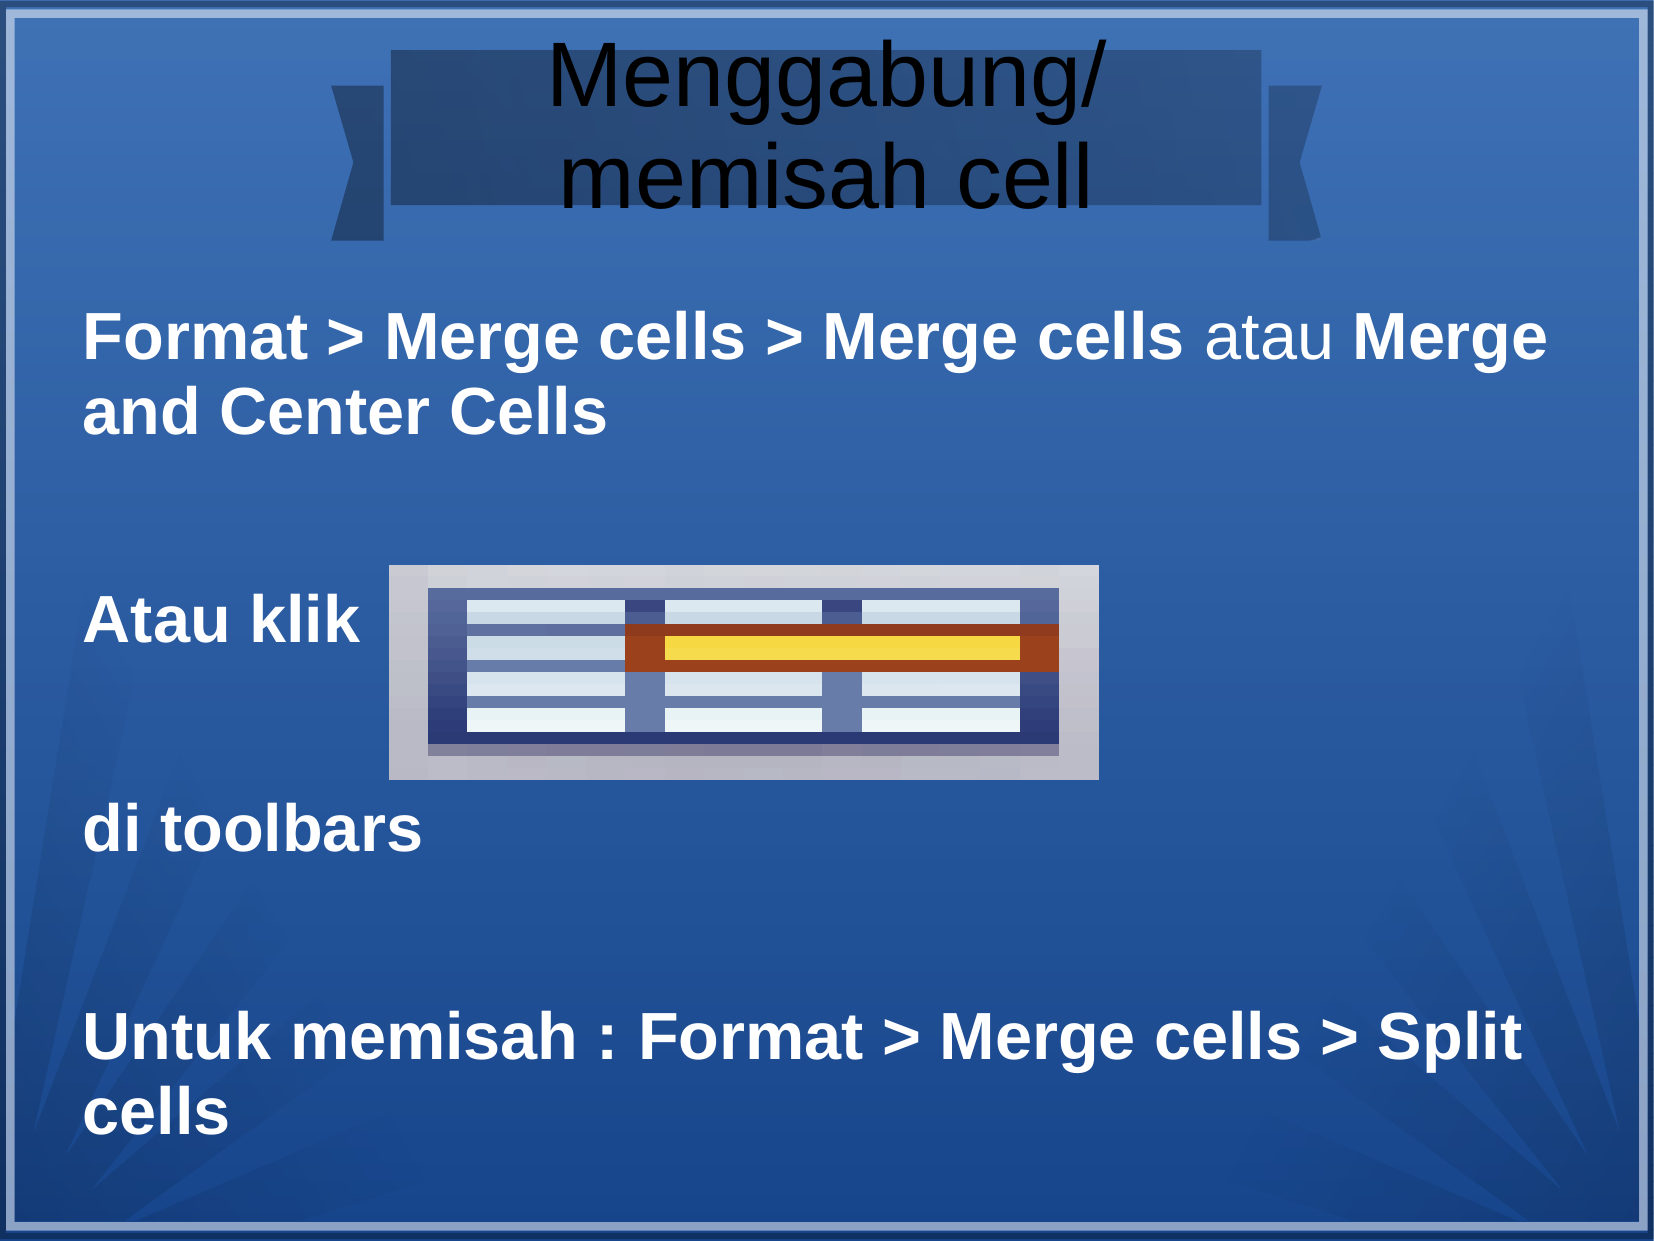

# Menggabung/ memisah cell
Format > Merge cells > Merge cells atau Merge and Center Cells
Atau klik
di toolbars
Untuk memisah : Format > Merge cells > Split cells